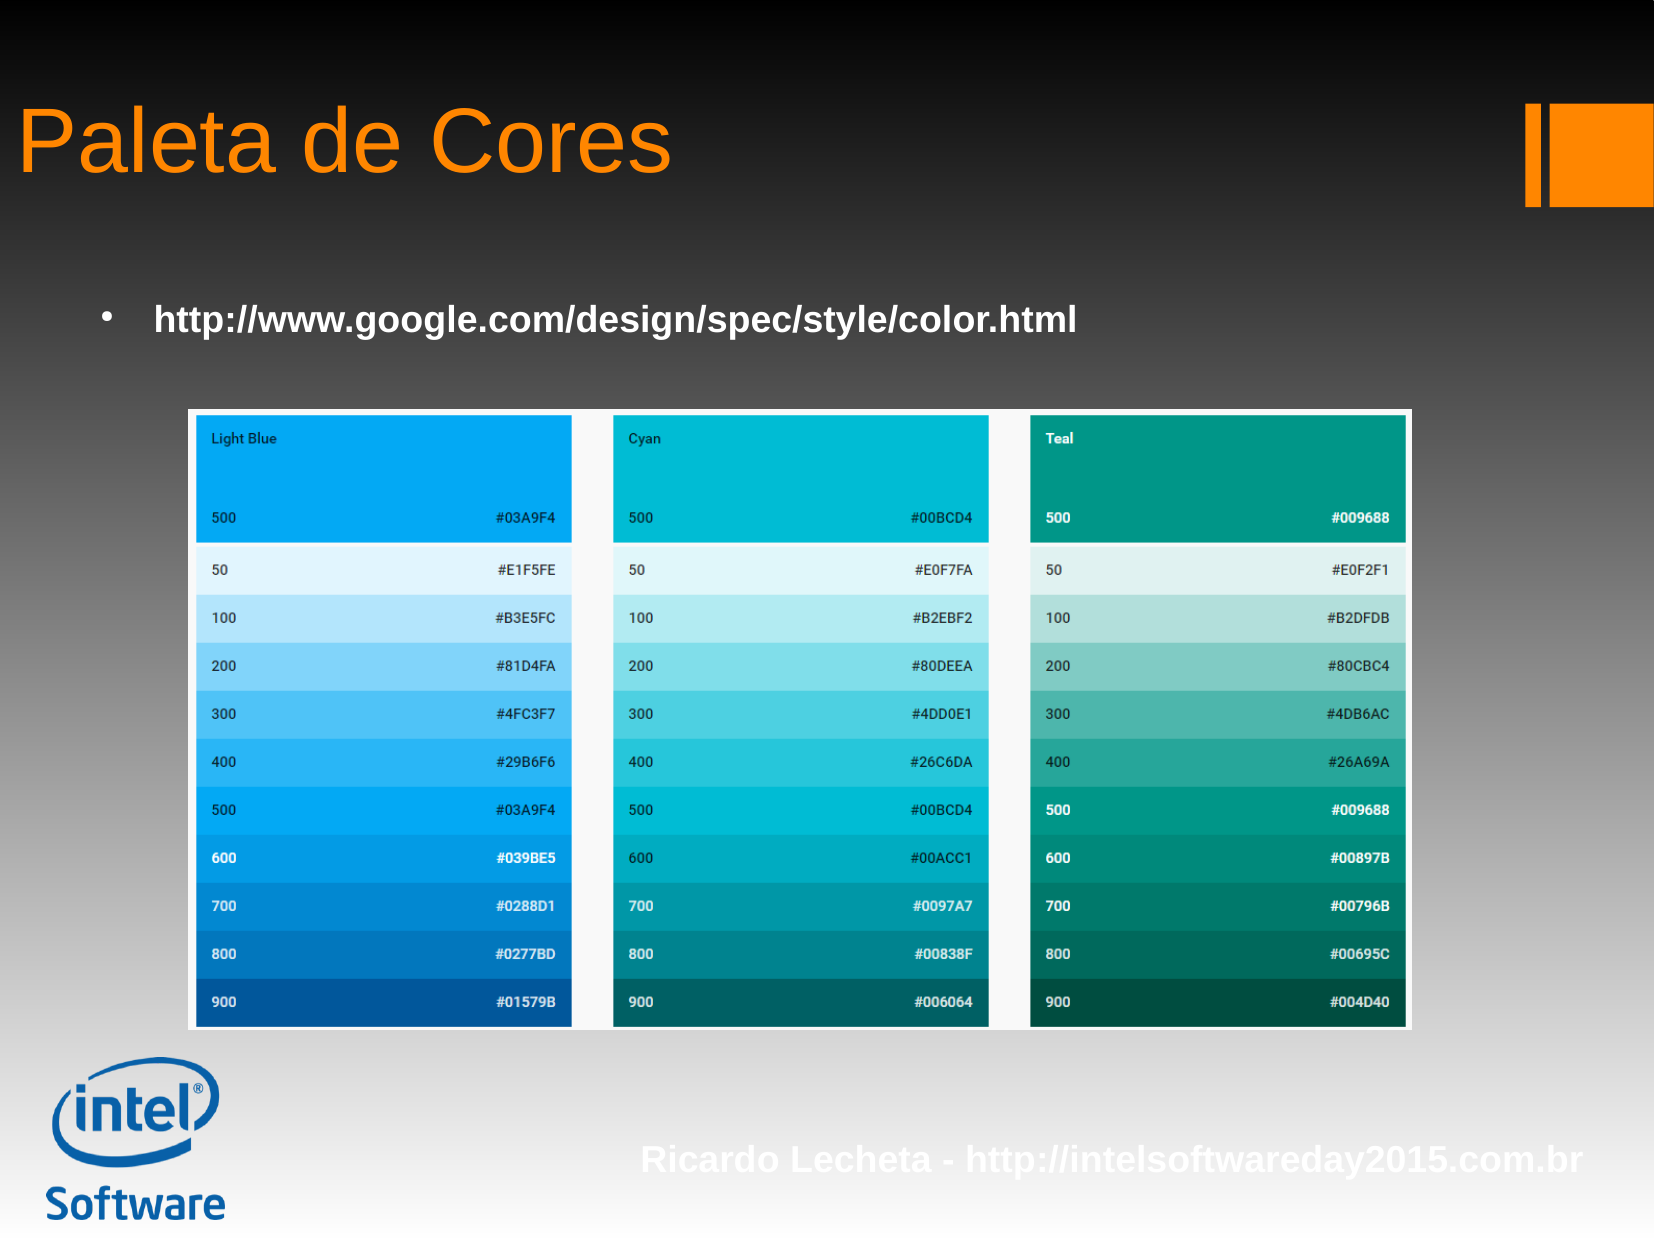

# Paleta de Cores
http://www.google.com/design/spec/style/color.html
Ricardo Lecheta - http://intelsoftwareday2015.com.br